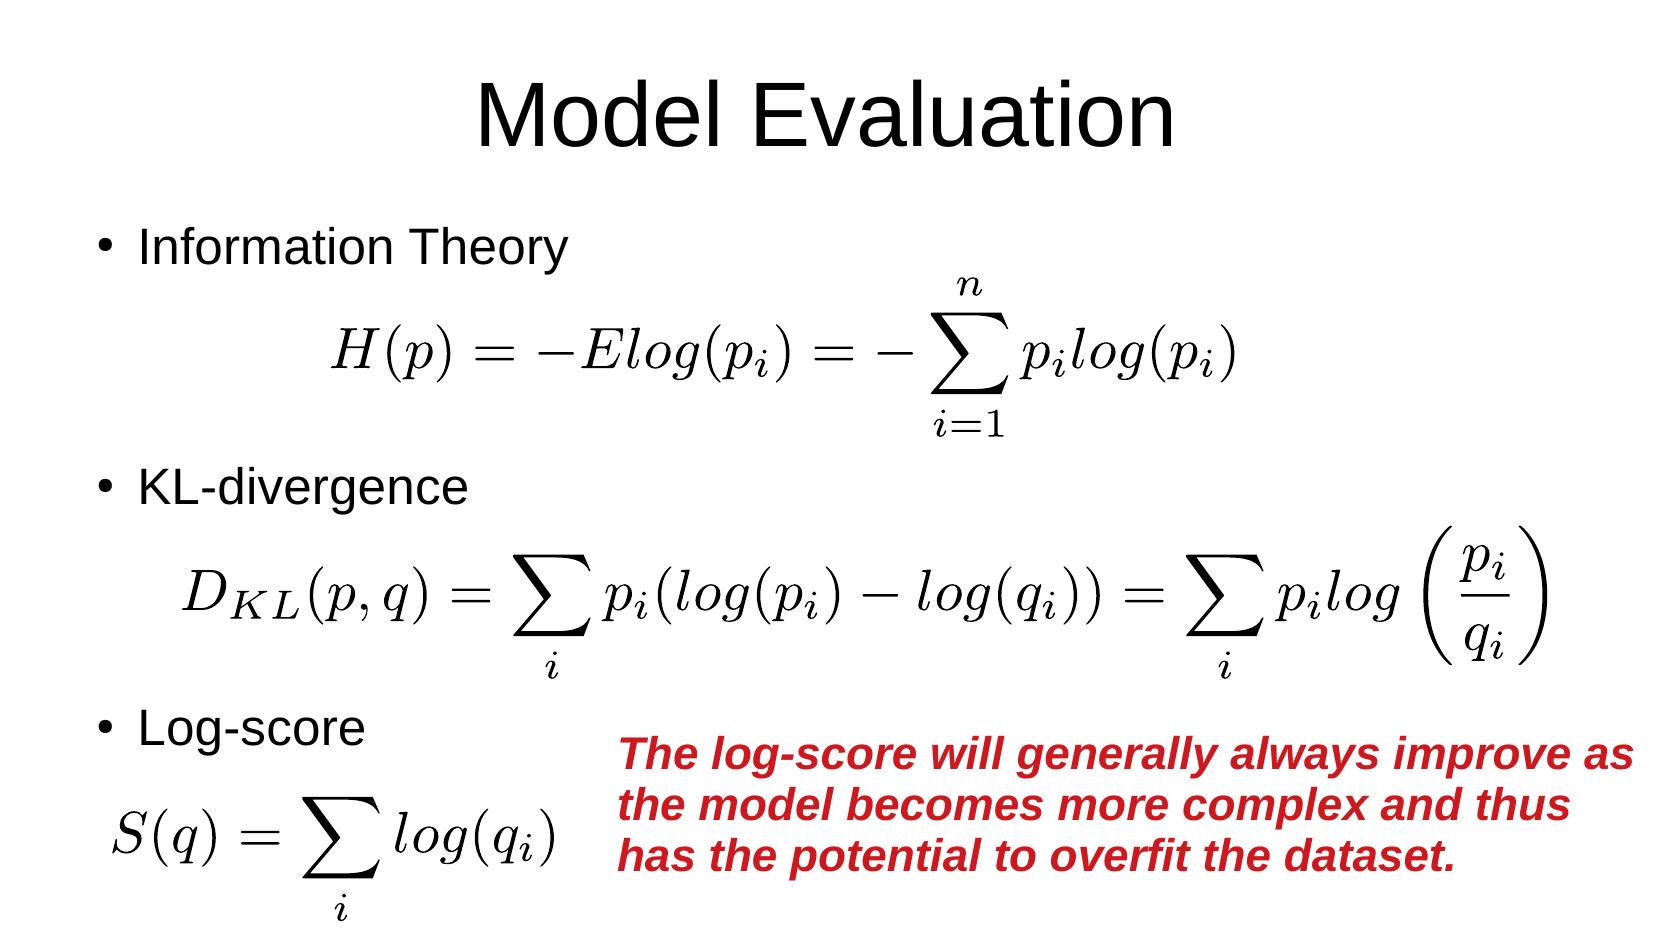

# Model Evaluation
Information Theory
KL-divergence
Log-score
The log-score will generally always improve as the model becomes more complex and thus has the potential to overfit the dataset.